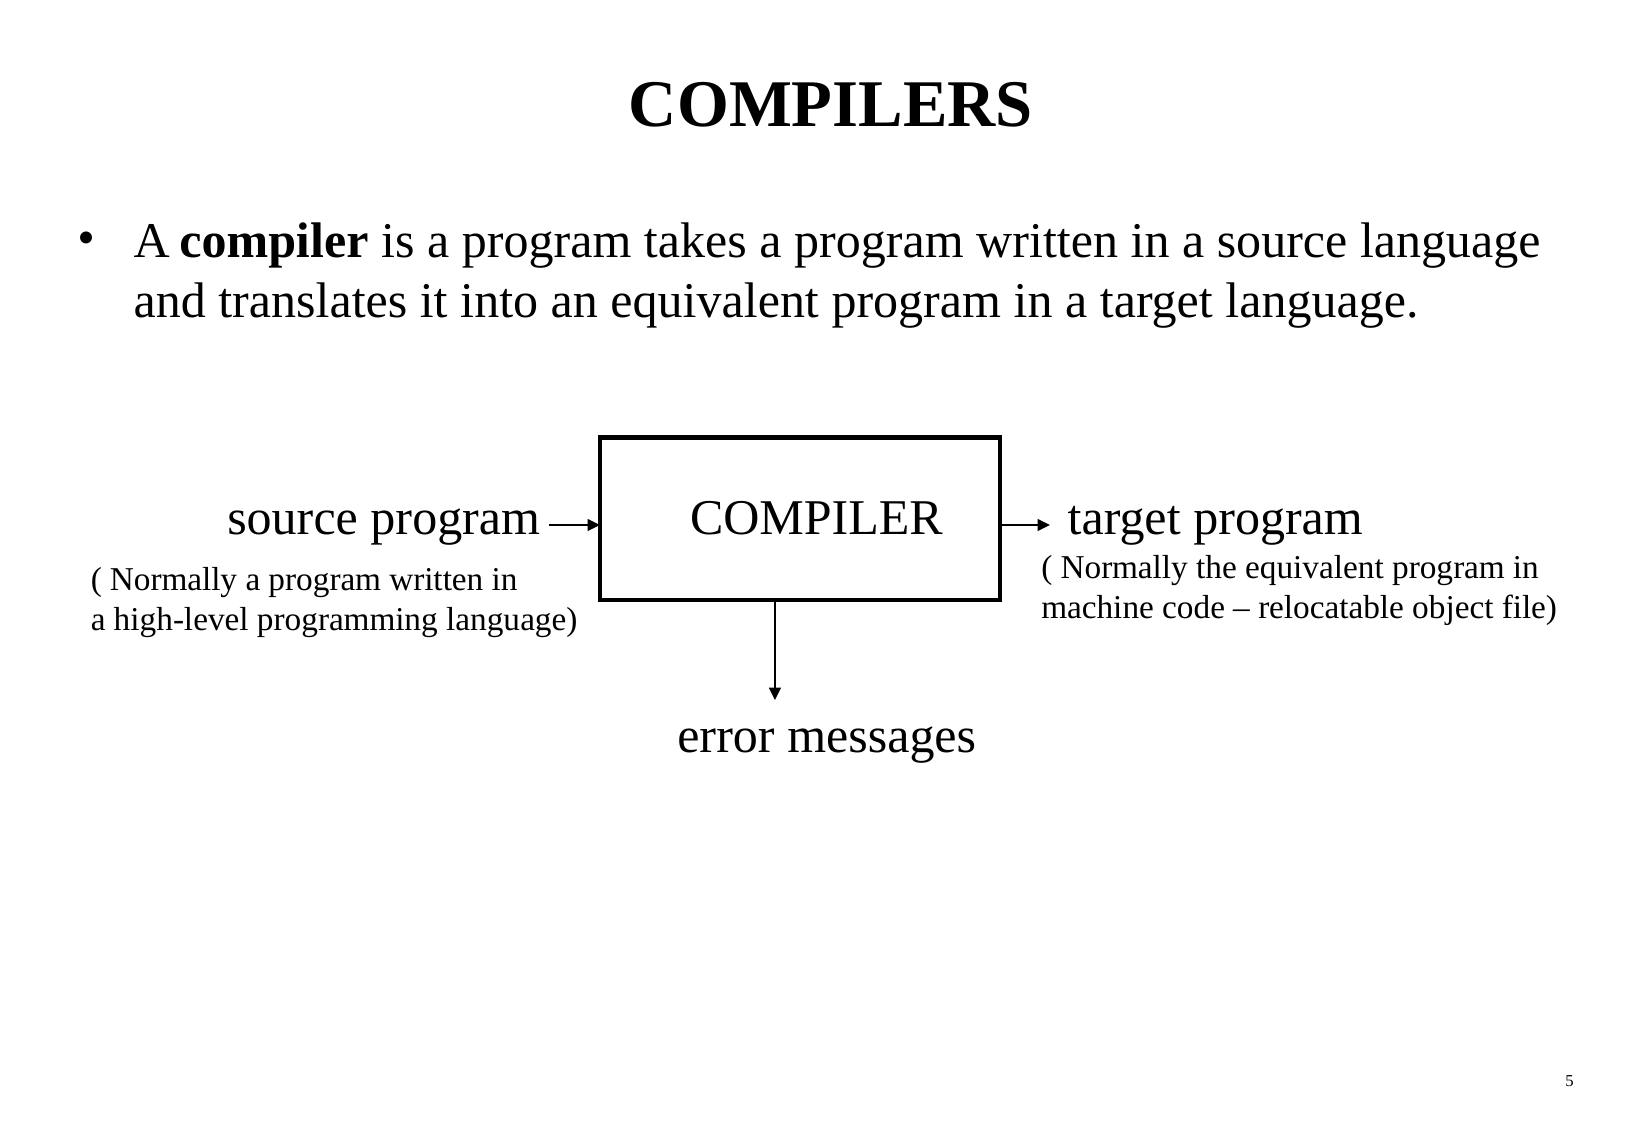

# COMPILERS
A compiler is a program takes a program written in a source language and translates it into an equivalent program in a target language.
		source program COMPILER target program
					error messages
( Normally the equivalent program in
machine code – relocatable object file)
( Normally a program written in
a high-level programming language)